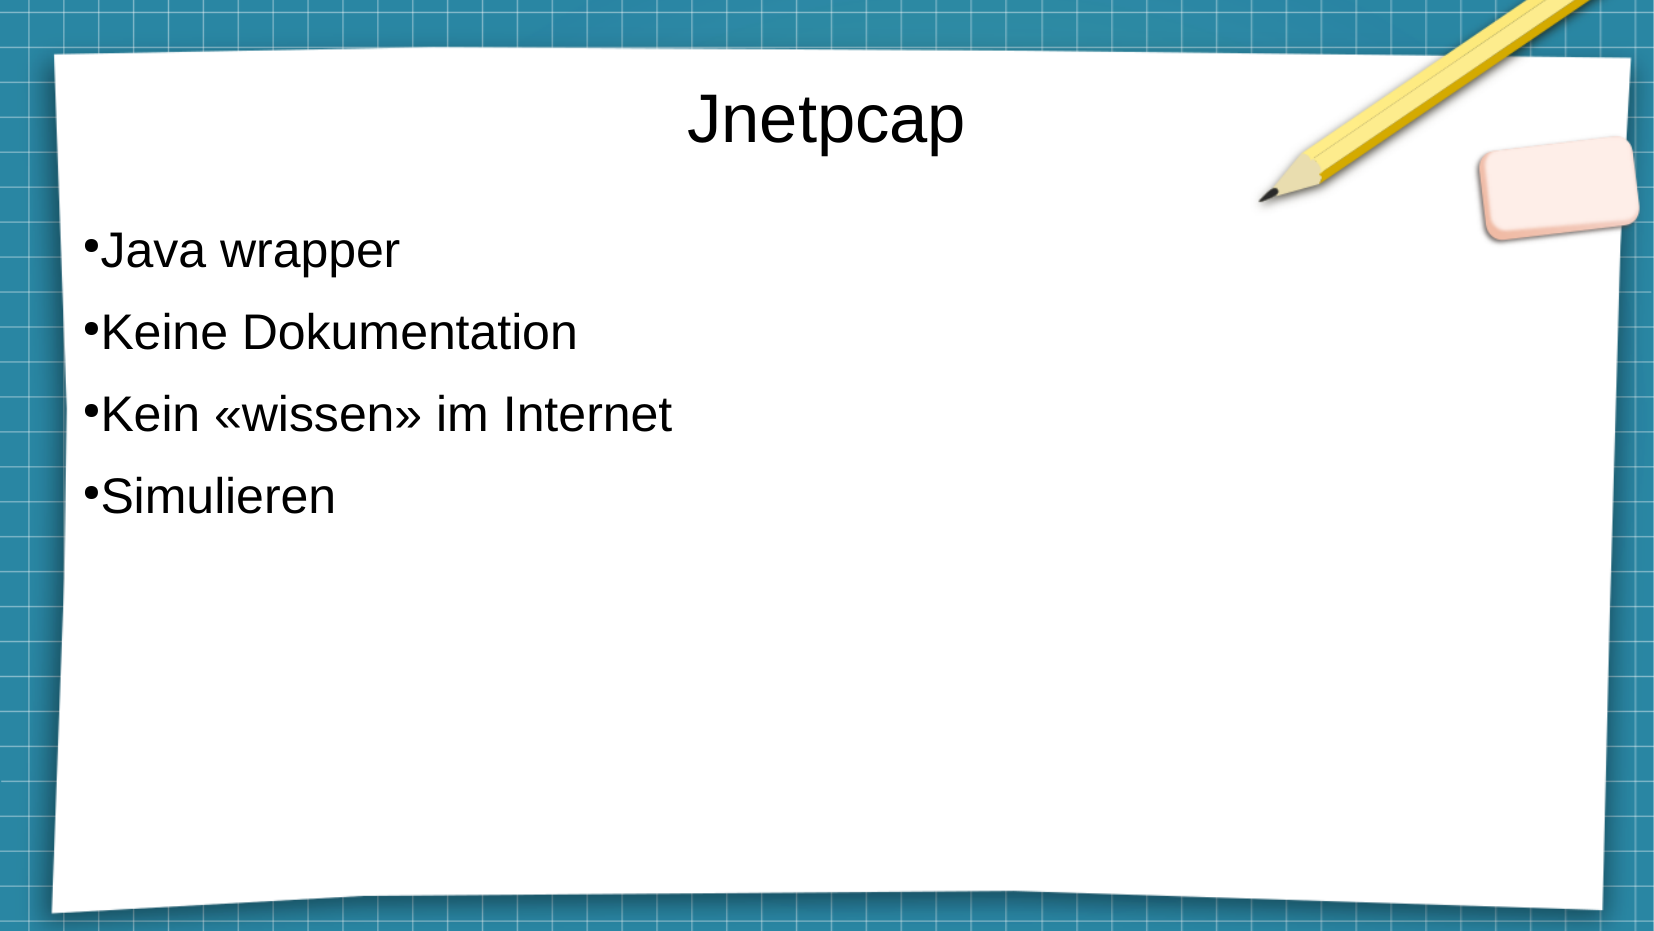

# Jnetpcap
Java wrapper
Keine Dokumentation
Kein «wissen» im Internet
Simulieren